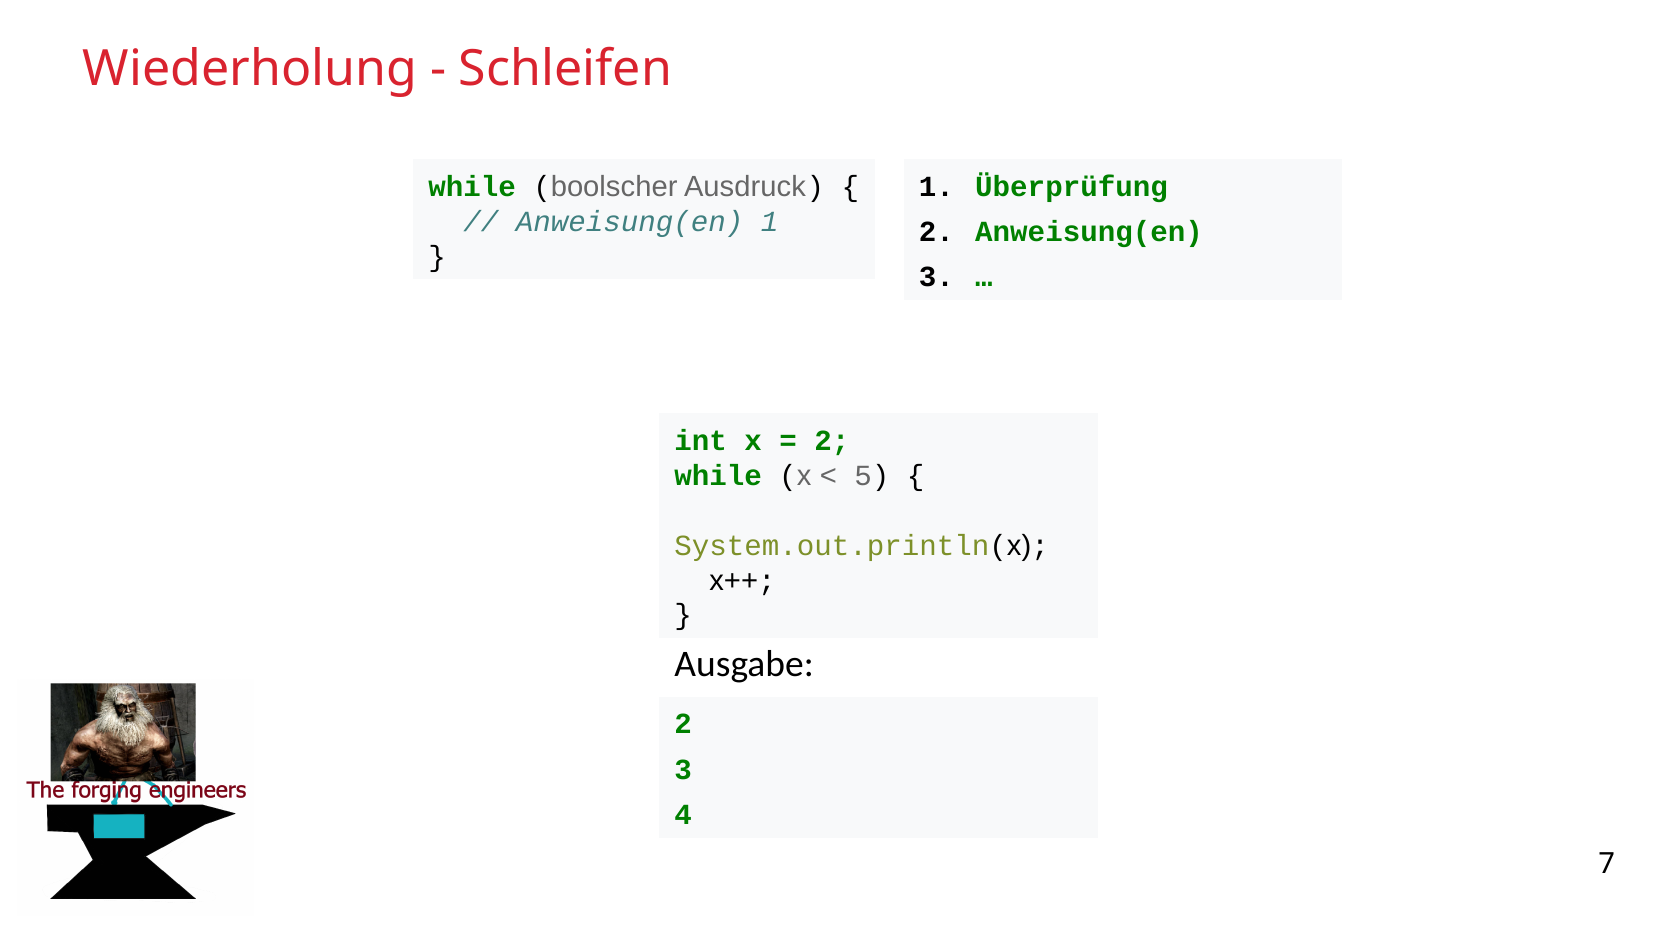

# Wiederholung - Schleifen
while (boolscher Ausdruck) {
 // Anweisung(en) 1
}
Überprüfung
Anweisung(en)
…
int x = 2;
while (x < 5) {
 System.out.println(x);
 x++;
}
Ausgabe:
2
3
4